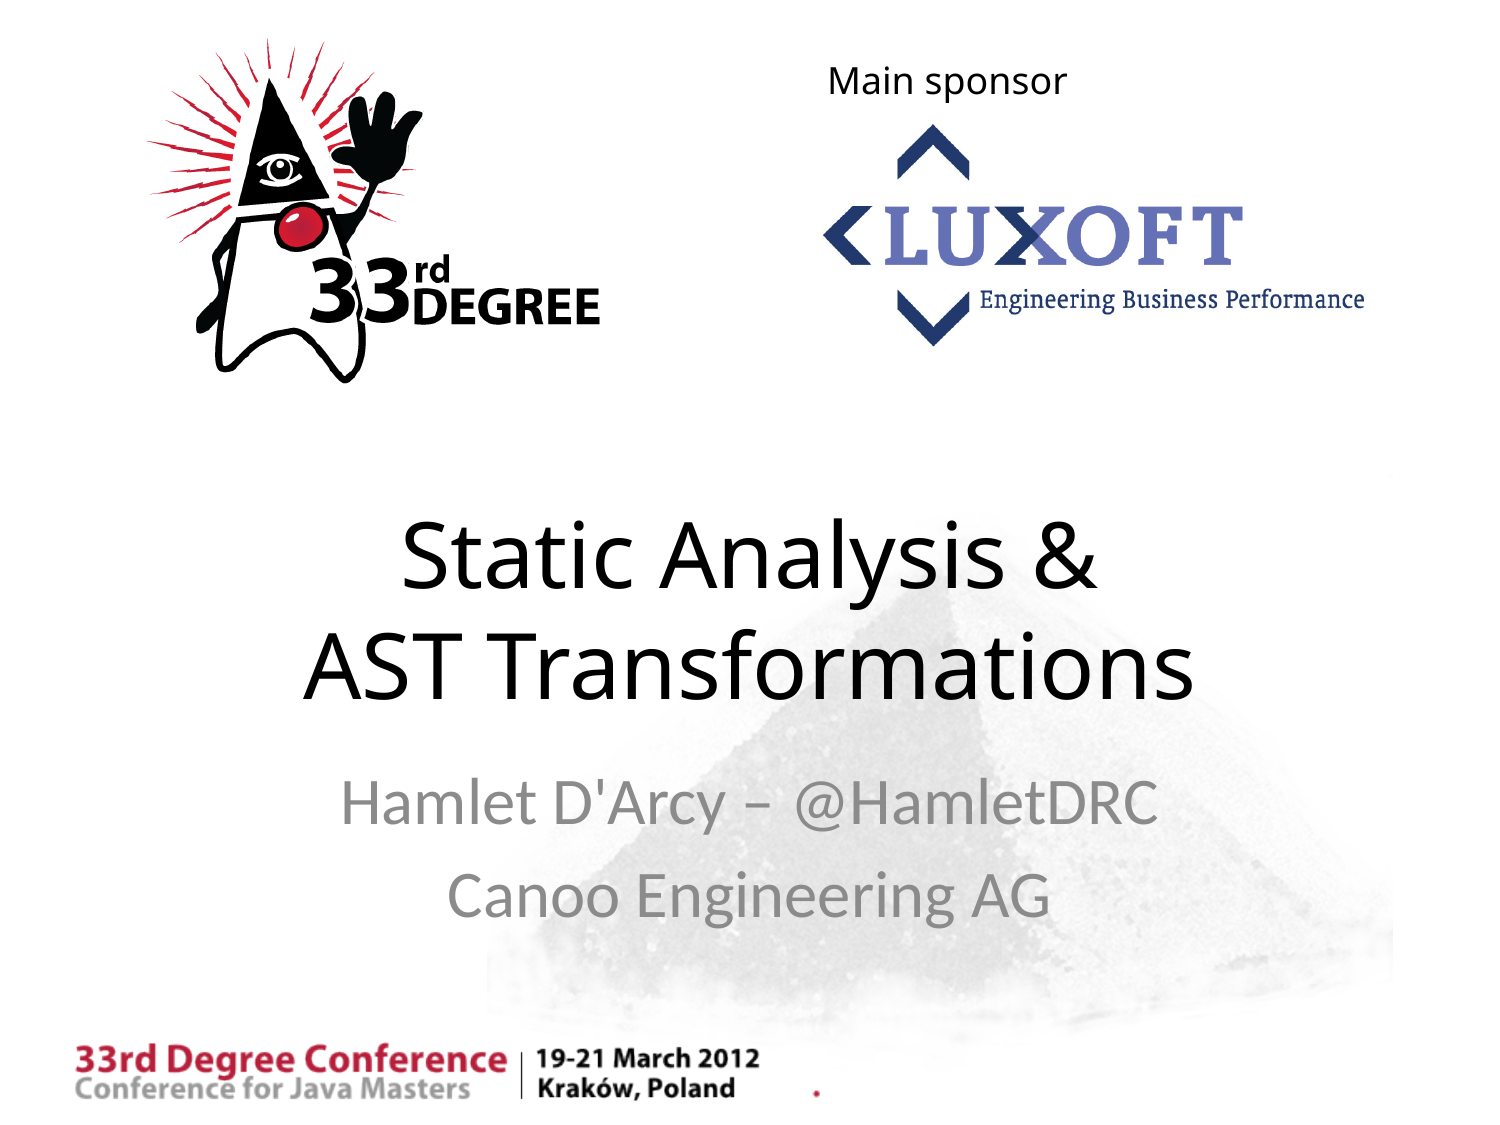

# Static Analysis & AST Transformations
Hamlet D'Arcy – @HamletDRC
Canoo Engineering AG